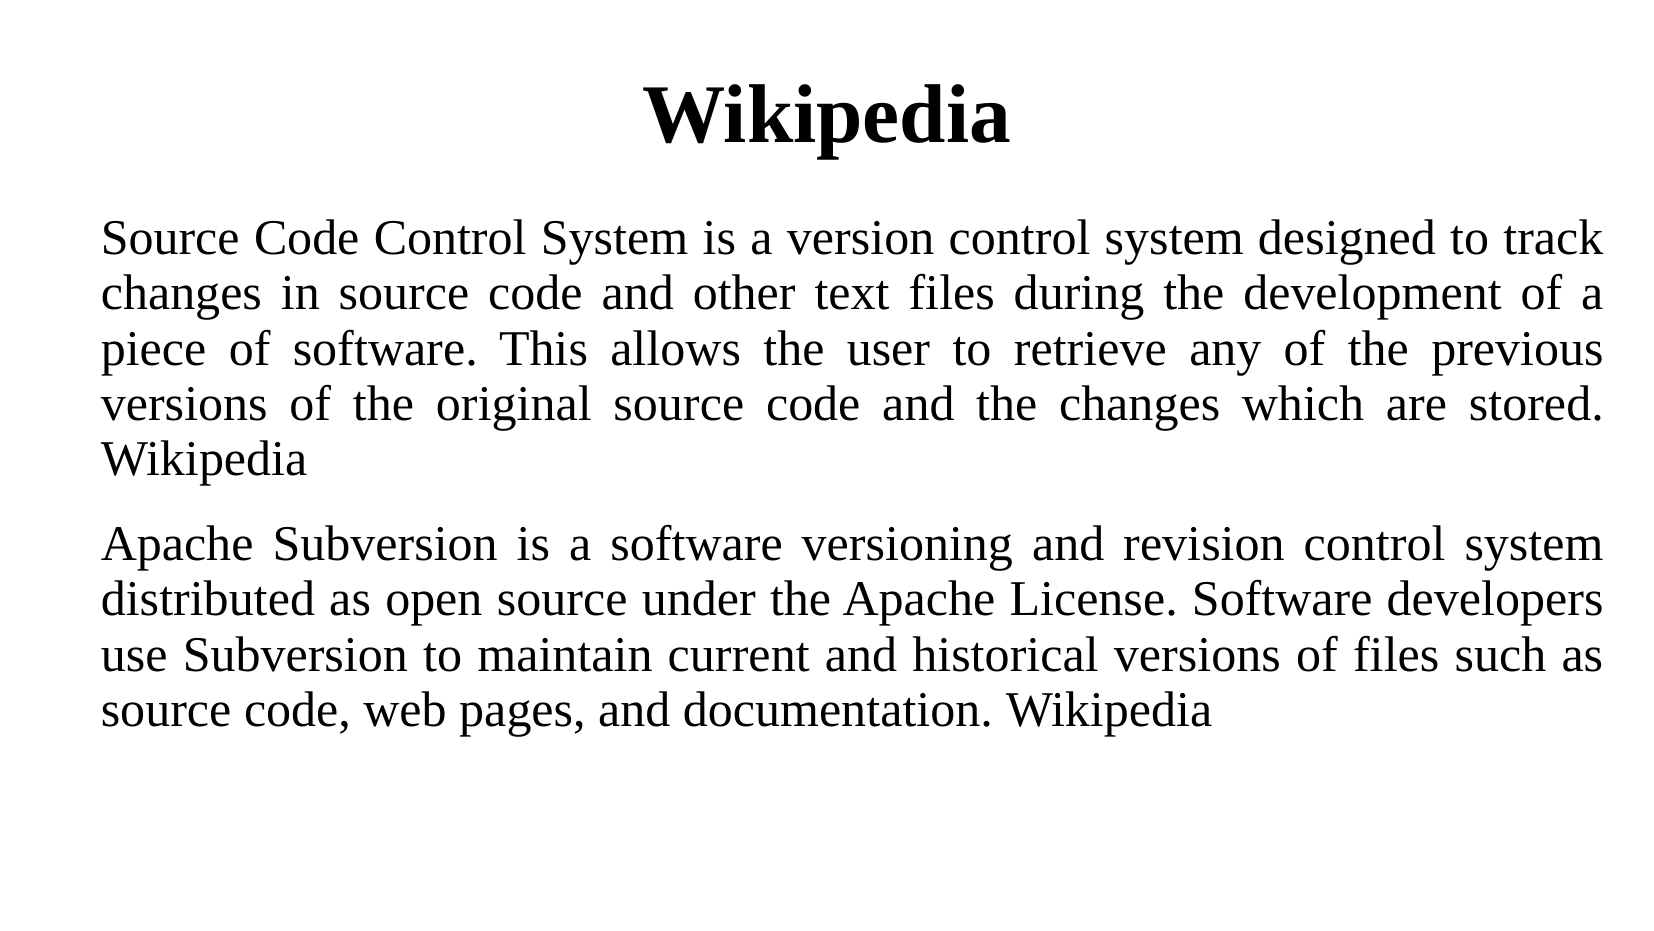

# Wikipedia
Source Code Control System is a version control system designed to track changes in source code and other text files during the development of a piece of software. This allows the user to retrieve any of the previous versions of the original source code and the changes which are stored. Wikipedia
Apache Subversion is a software versioning and revision control system distributed as open source under the Apache License. Software developers use Subversion to maintain current and historical versions of files such as source code, web pages, and documentation. Wikipedia